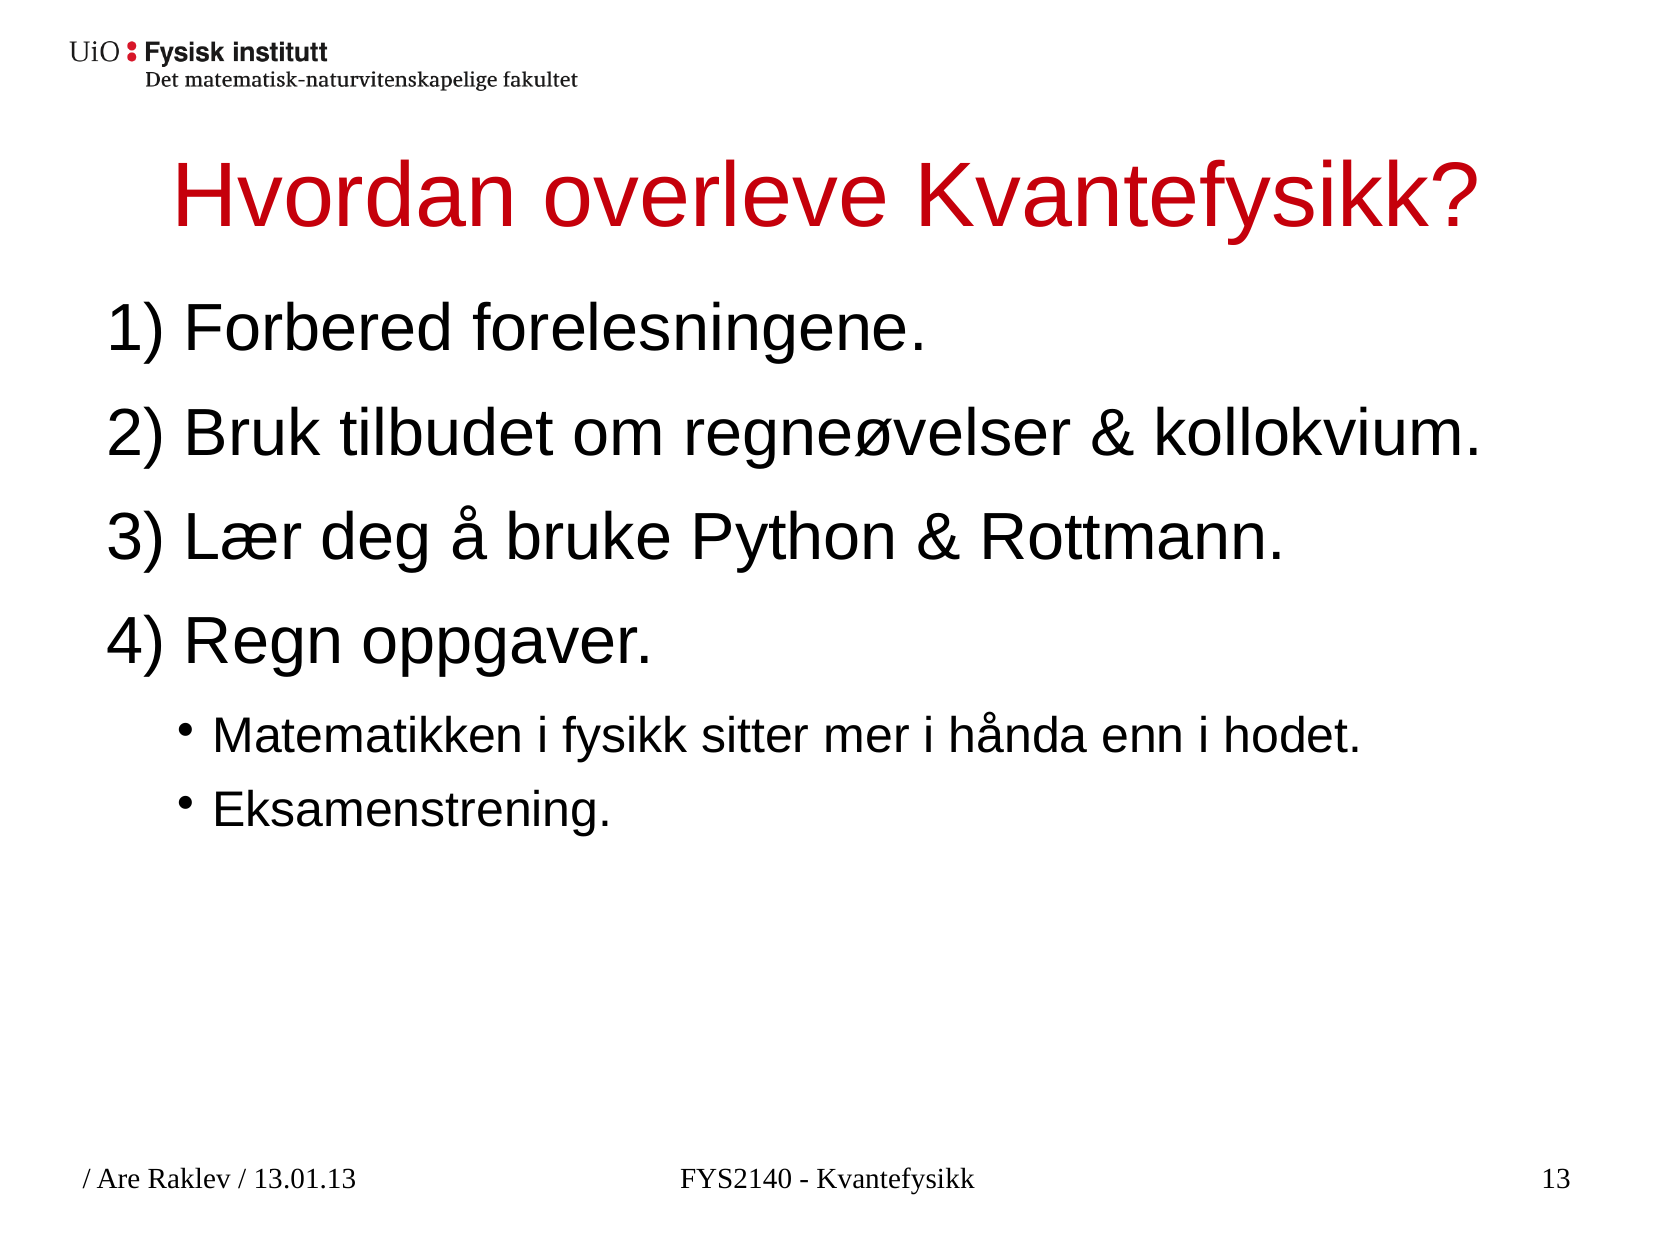

# Hvordan overleve Kvantefysikk?
Forbered forelesningene.
Bruk tilbudet om regneøvelser & kollokvium.
Lær deg å bruke Python & Rottmann.
Regn oppgaver.
Matematikken i fysikk sitter mer i hånda enn i hodet.
Eksamenstrening.
/ Are Raklev / 13.01.13
FYS2140 - Kvantefysikk
13